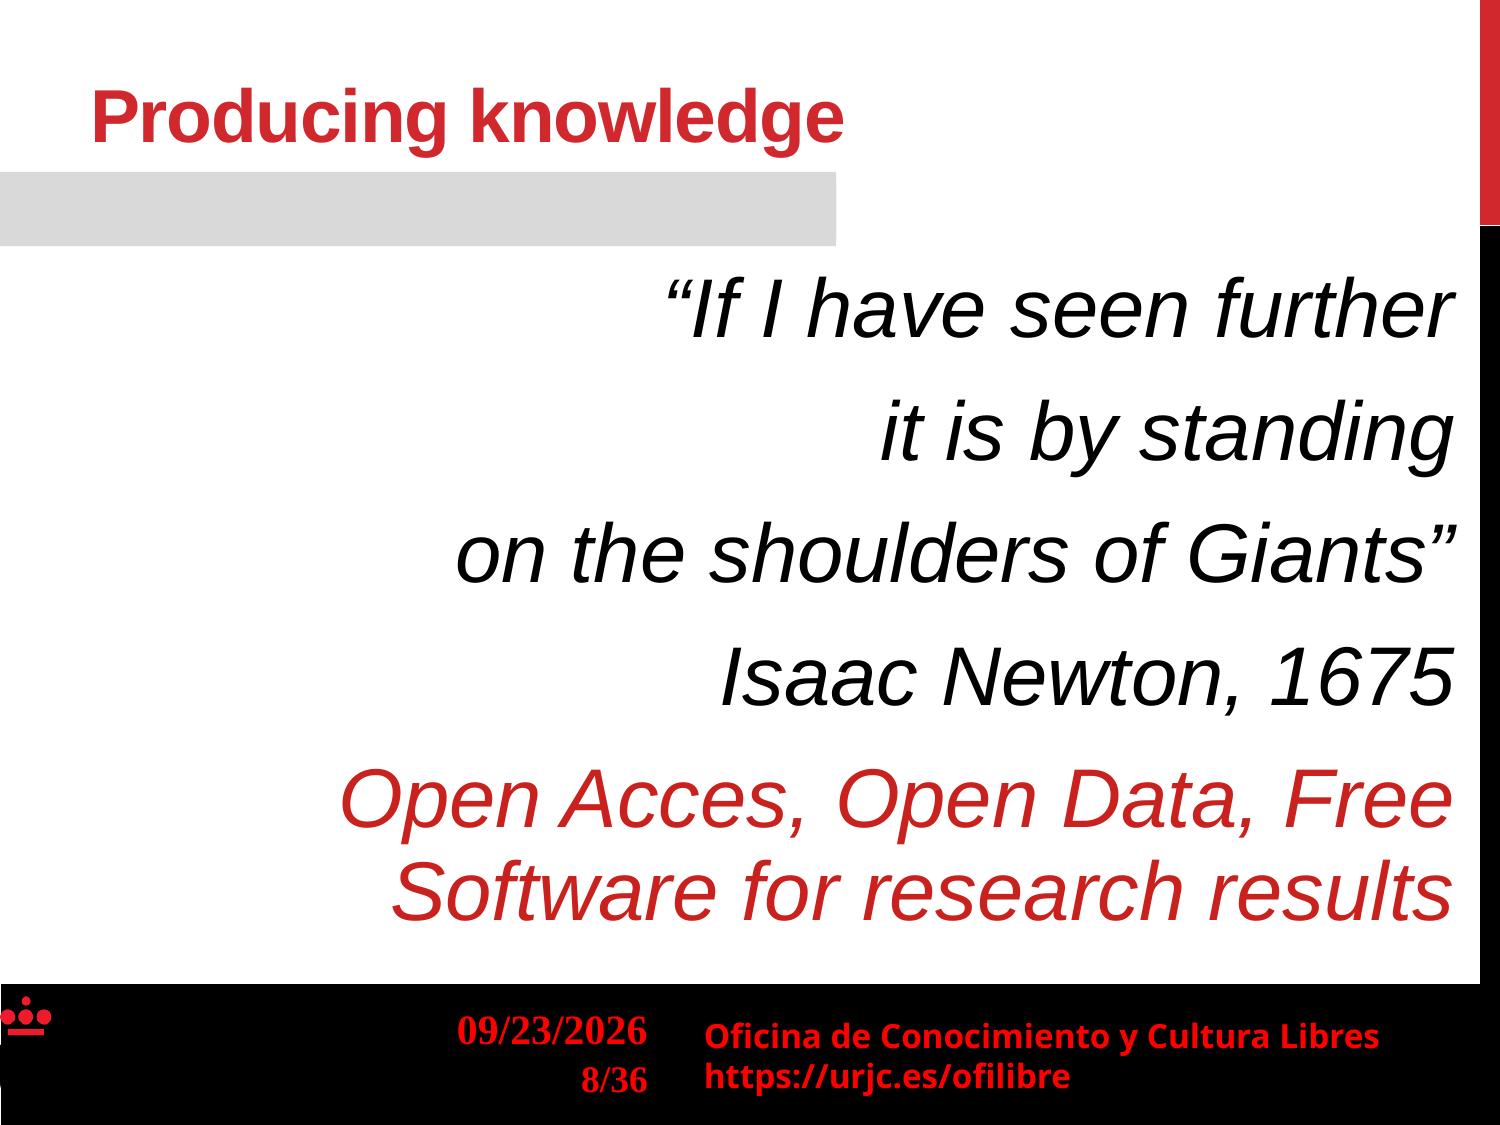

#
	Producing knowledge
“If I have seen further
it is by standing
on the shoulders of Giants”
Isaac Newton, 1675
Open Acces, Open Data, Free Software for research results